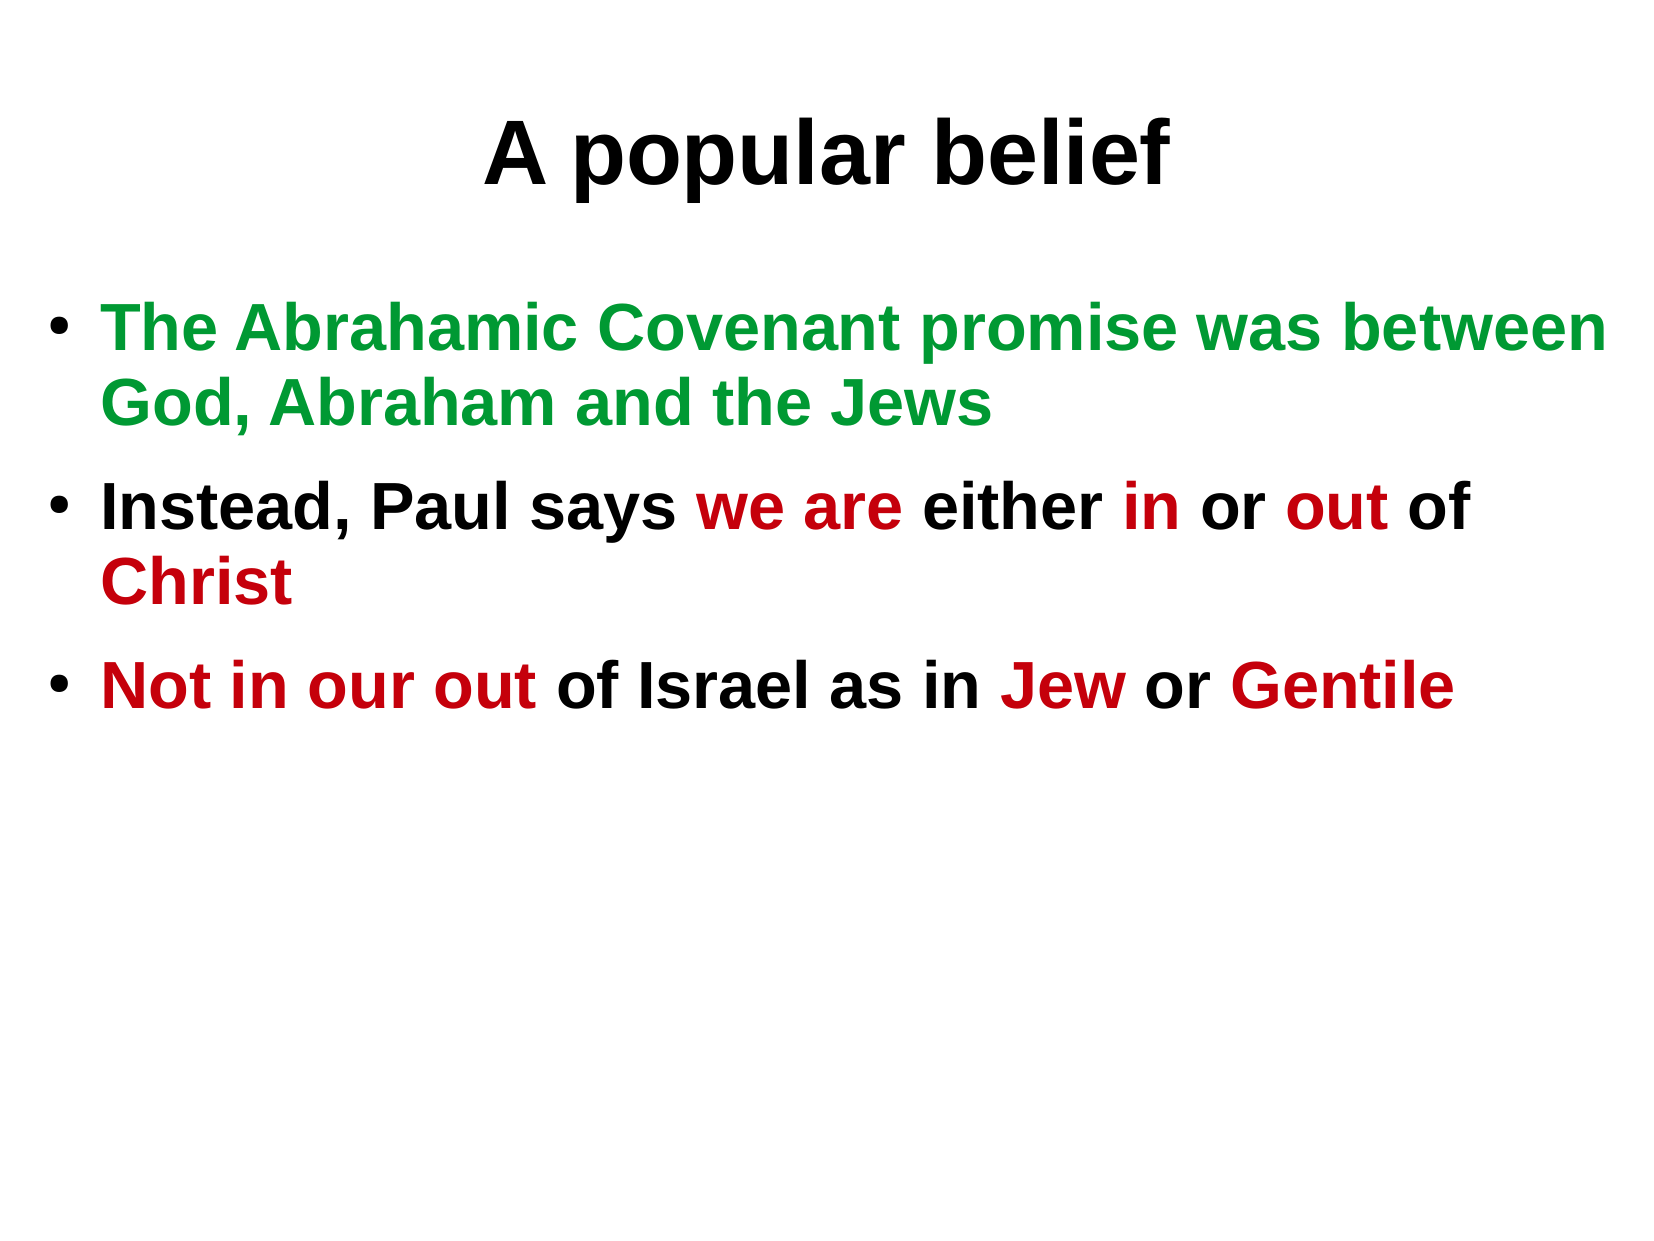

# A popular belief
The Abrahamic Covenant promise was between God, Abraham and the Jews
Instead, Paul says we are either in or out of Christ
Not in our out of Israel as in Jew or Gentile